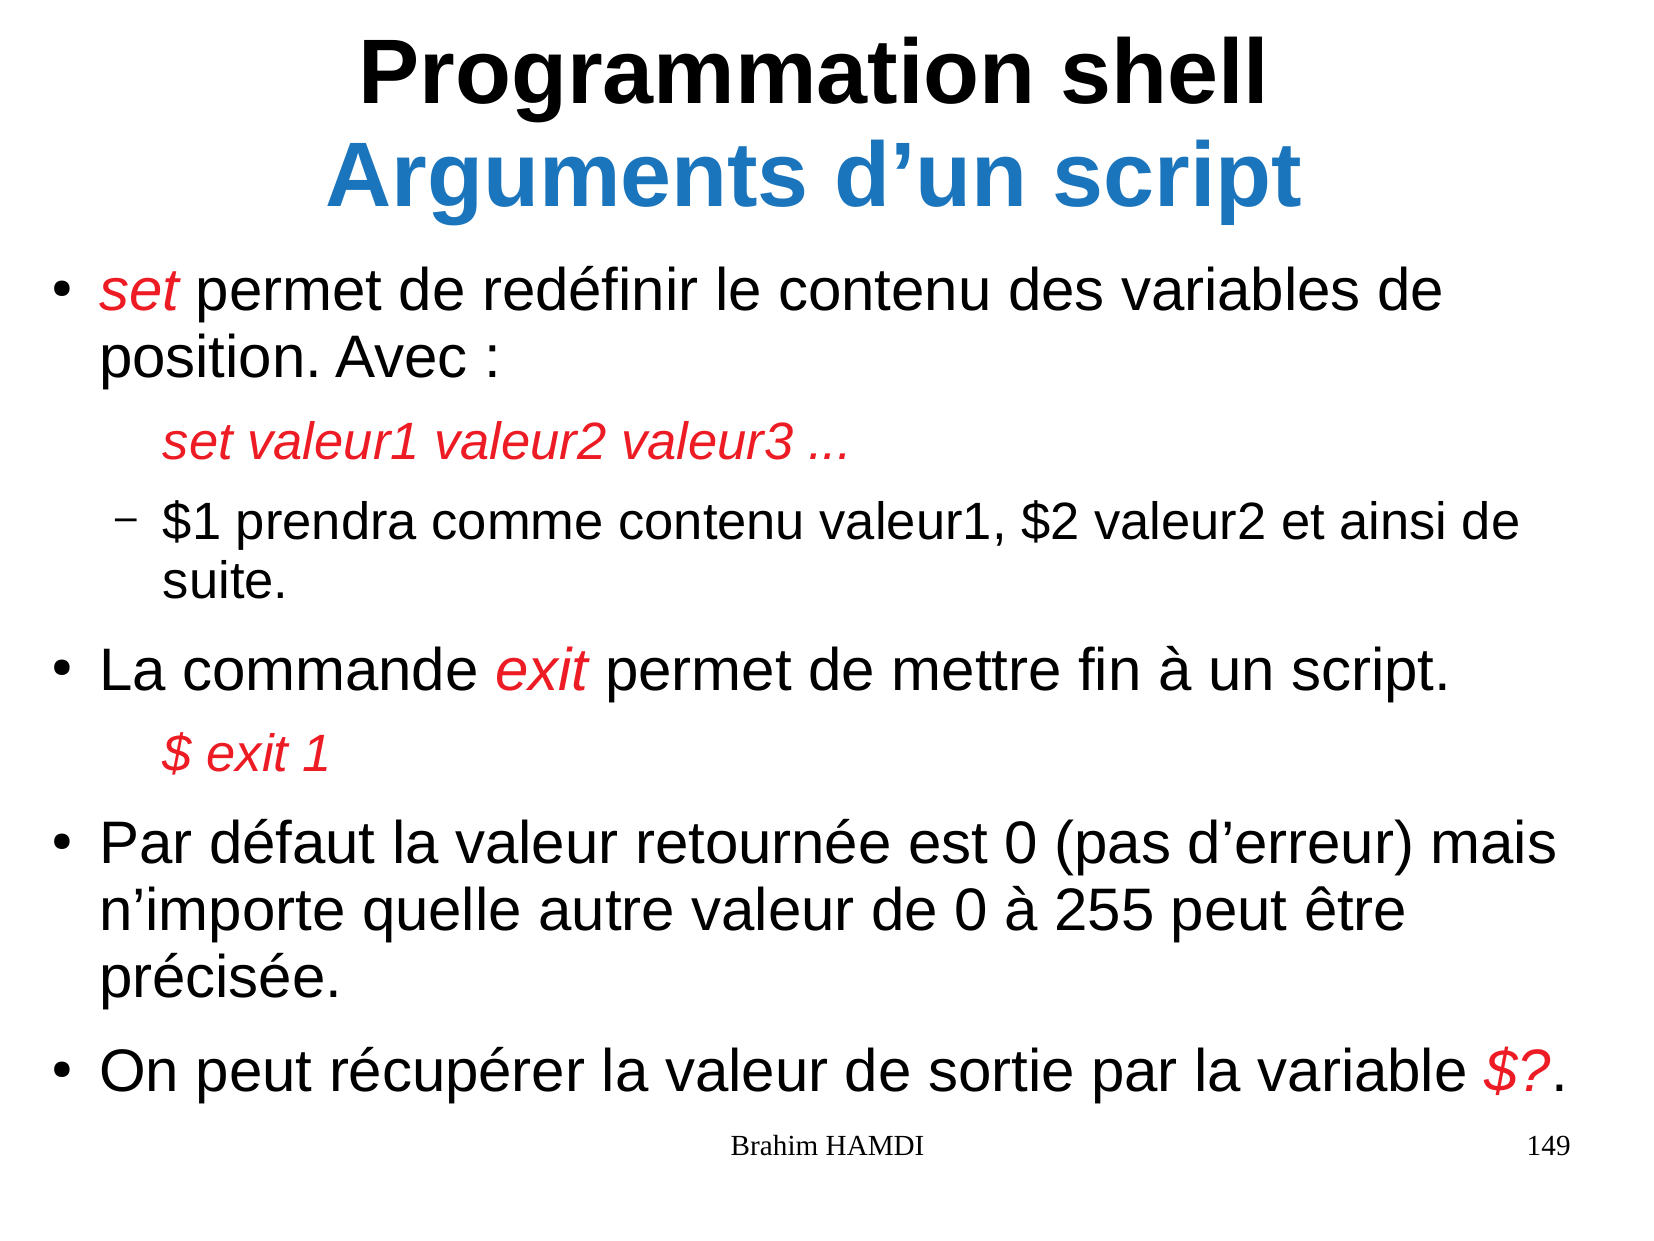

# Programmation shell Arguments d’un script
set permet de redéfinir le contenu des variables de position. Avec :
set valeur1 valeur2 valeur3 ...
$1 prendra comme contenu valeur1, $2 valeur2 et ainsi de suite.
La commande exit permet de mettre fin à un script.
$ exit 1
Par défaut la valeur retournée est 0 (pas d’erreur) mais n’importe quelle autre valeur de 0 à 255 peut être précisée.
On peut récupérer la valeur de sortie par la variable $?.
Brahim HAMDI
149